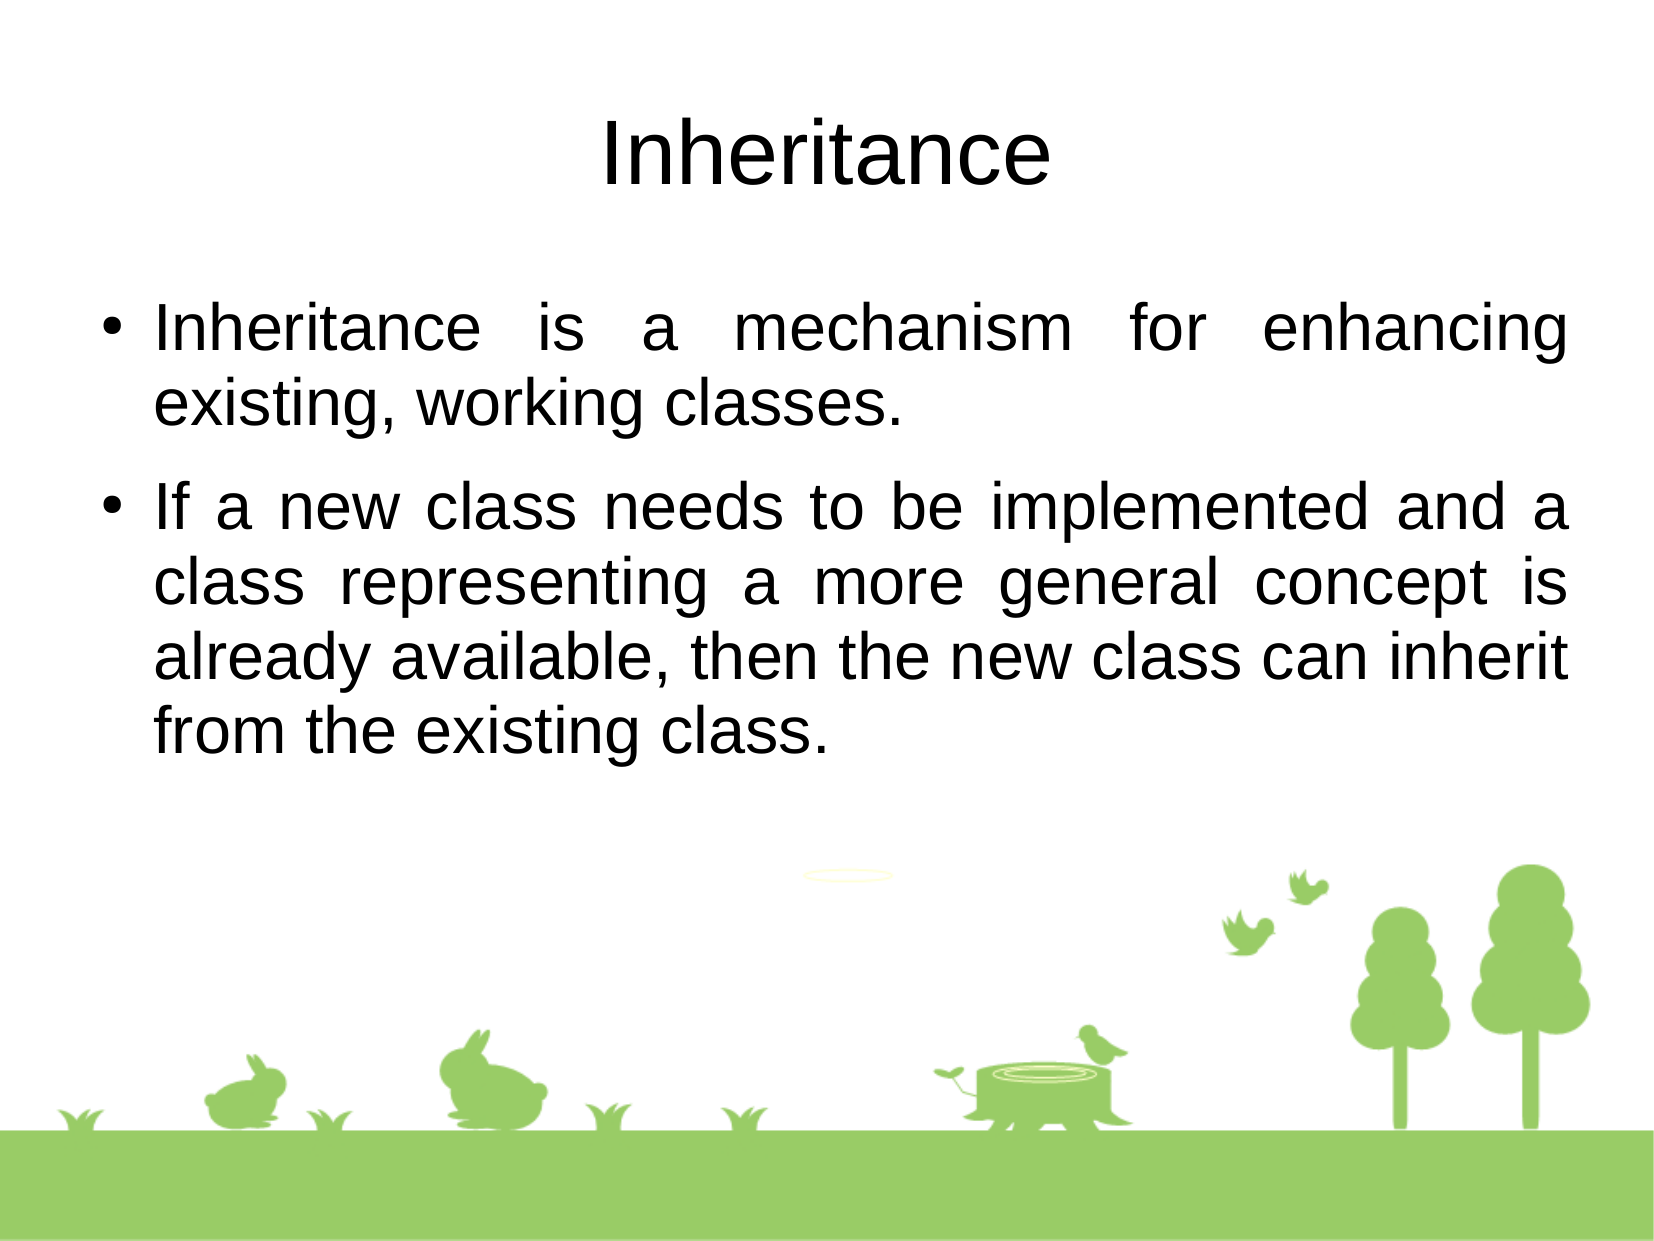

# Inheritance
Inheritance is a mechanism for enhancing existing, working classes.
If a new class needs to be implemented and a class representing a more general concept is already available, then the new class can inherit from the existing class.